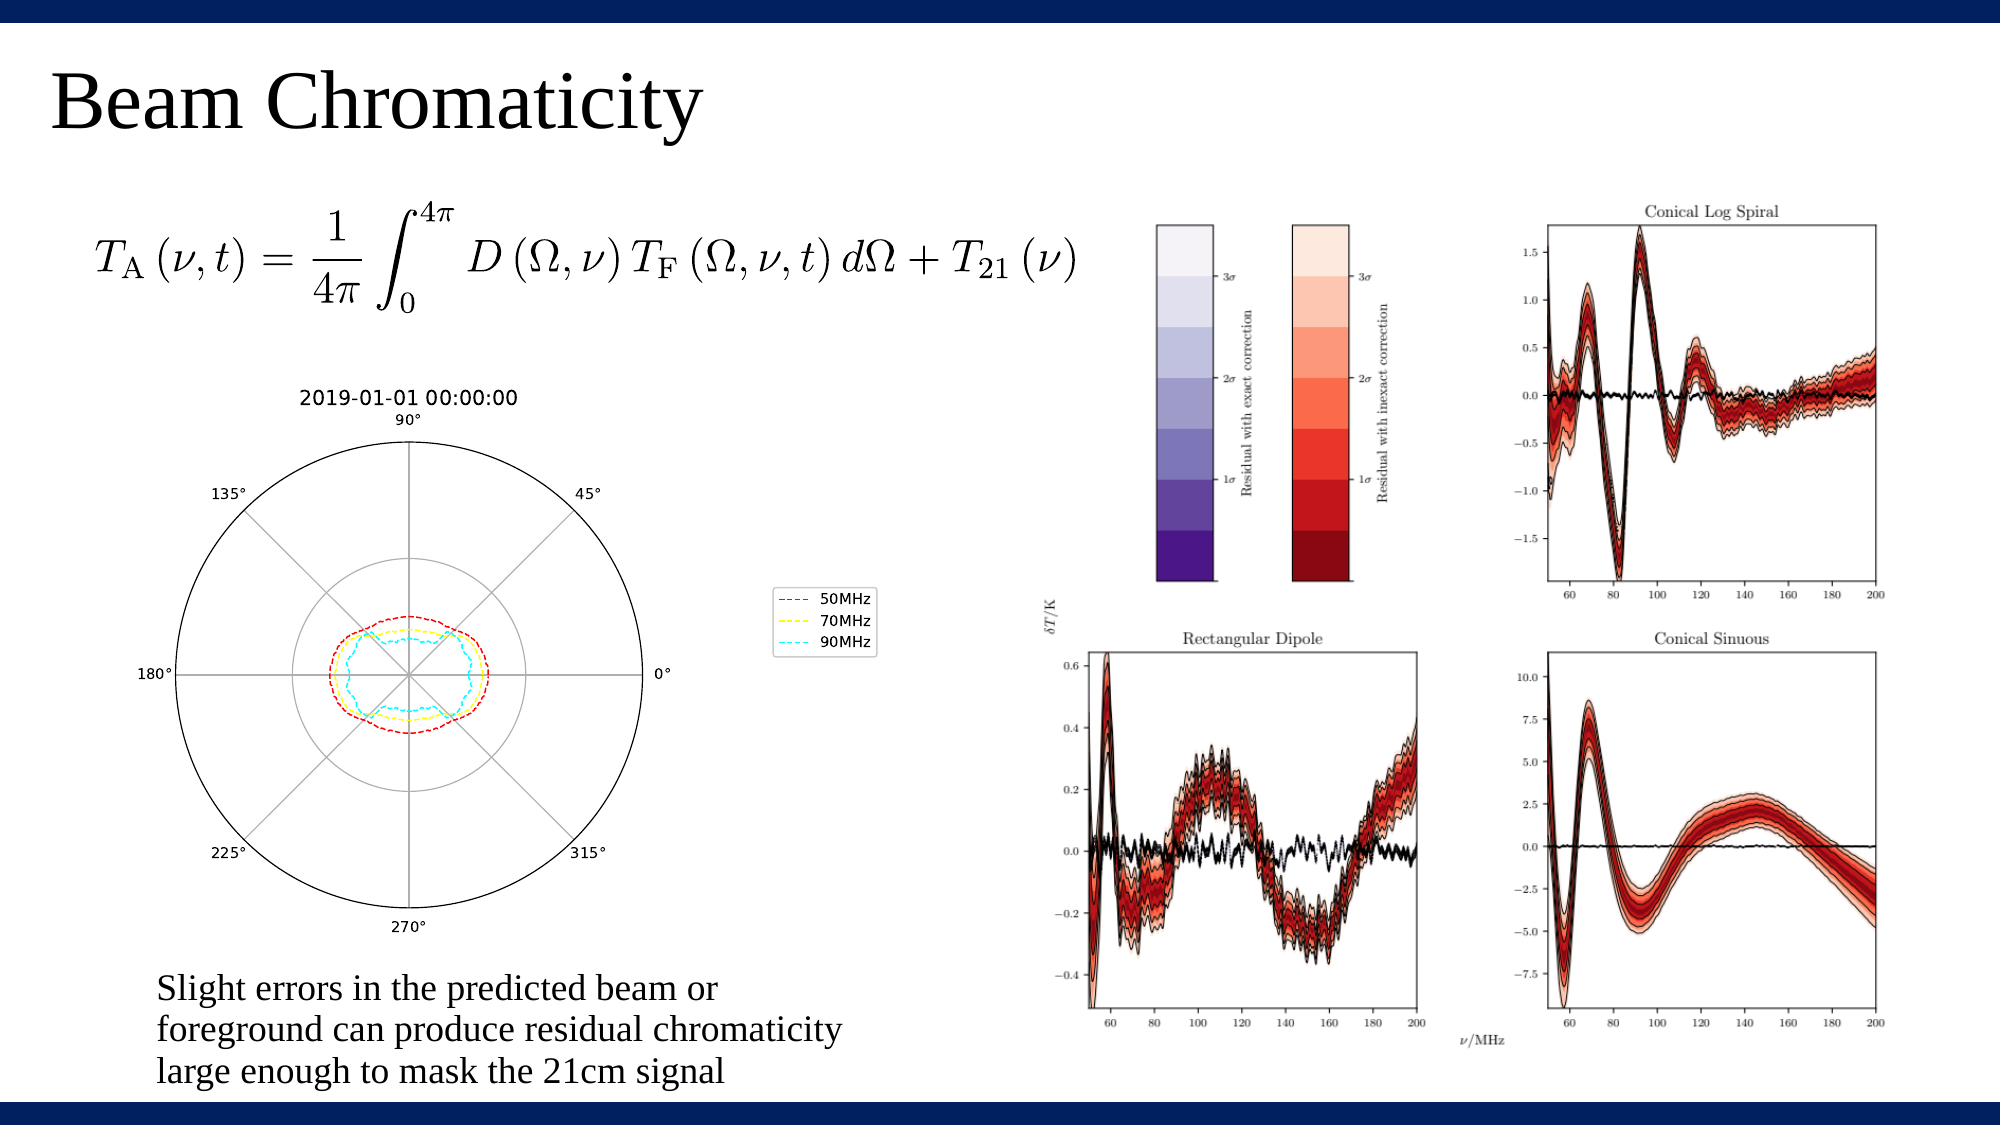

Beam Chromaticity
Slight errors in the predicted beam or foreground can produce residual chromaticity large enough to mask the 21cm signal